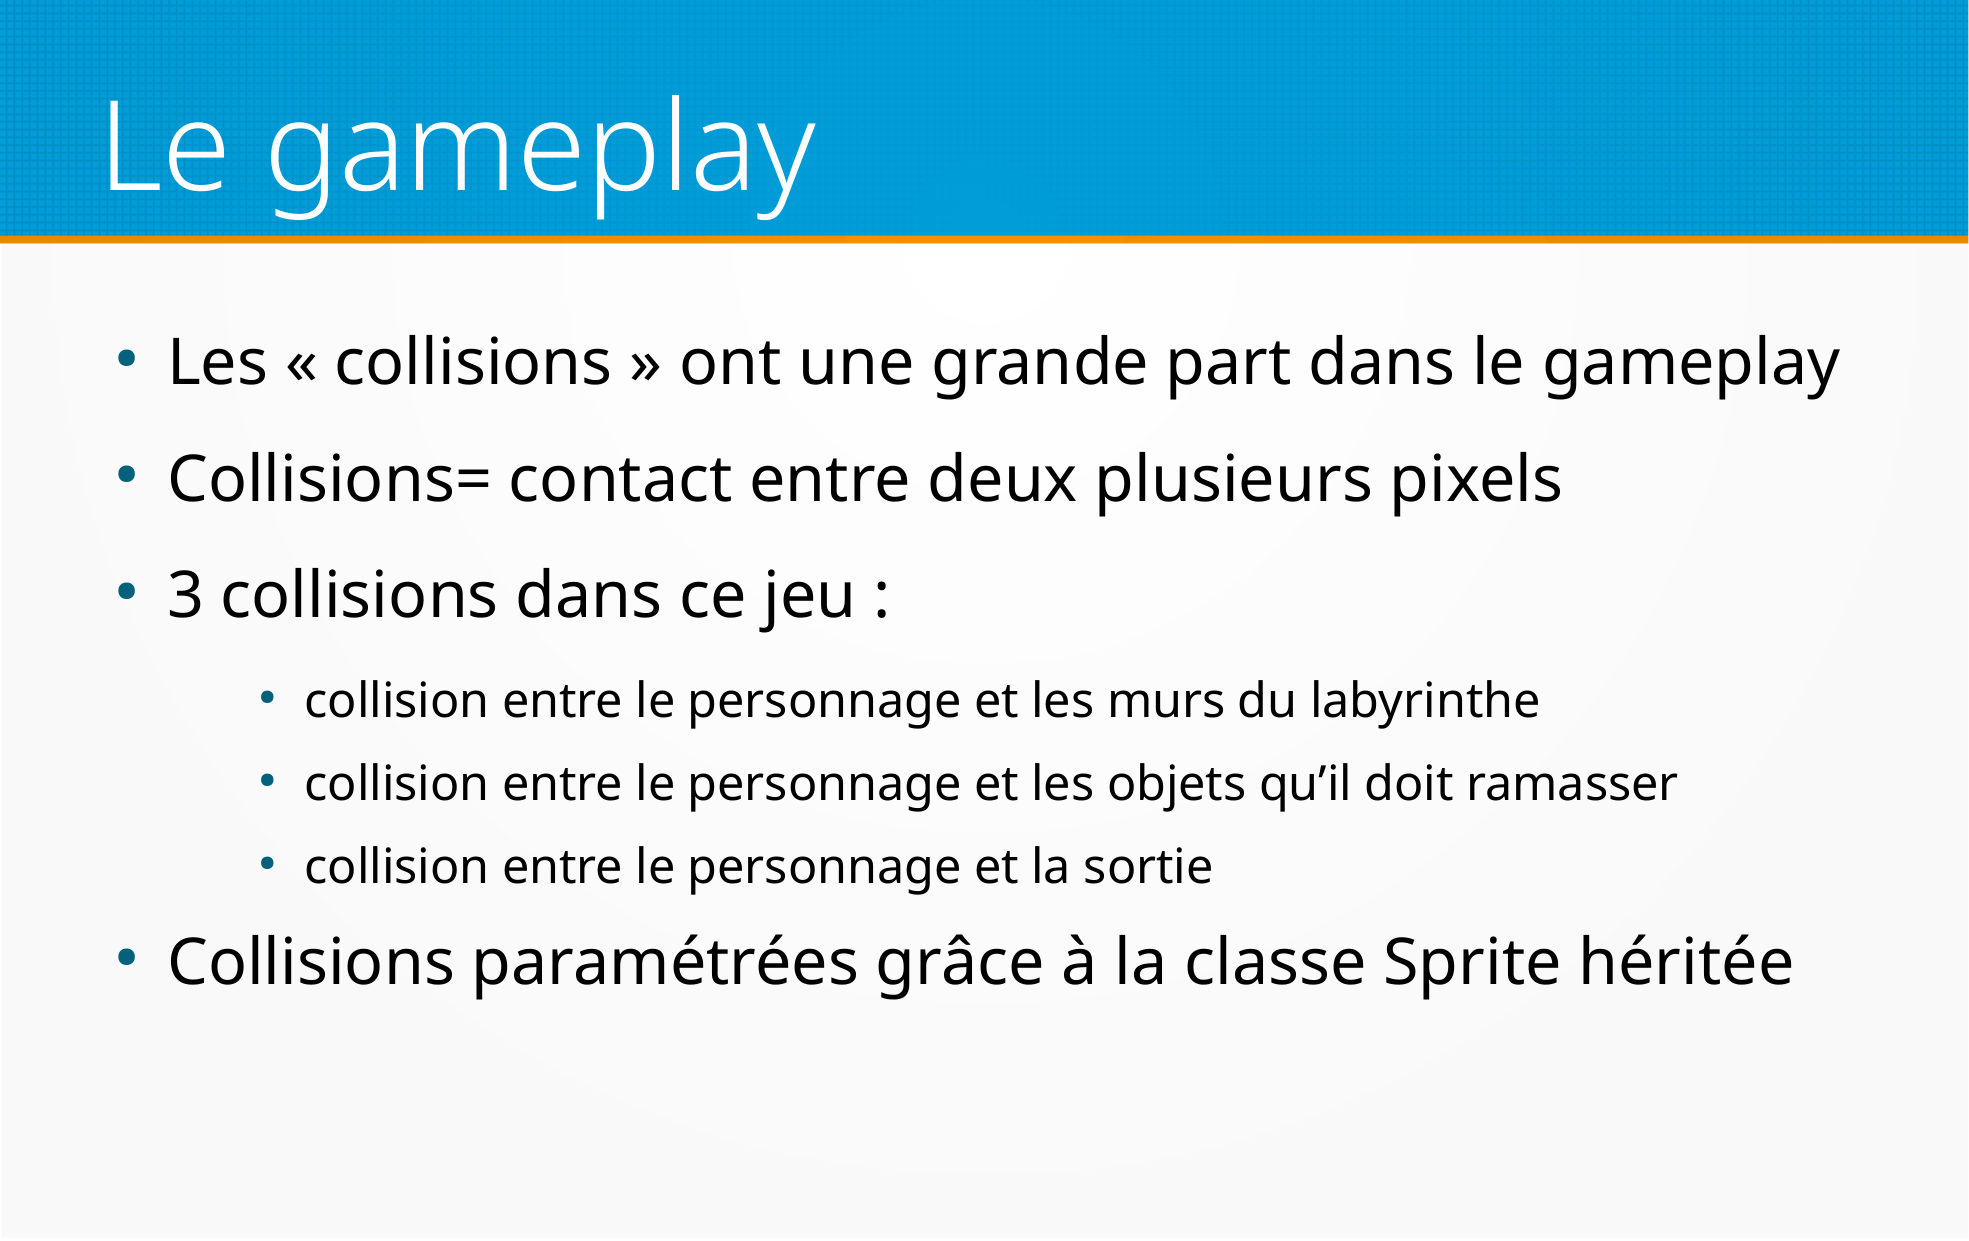

# Le gameplay
Les « collisions » ont une grande part dans le gameplay
Collisions= contact entre deux plusieurs pixels
3 collisions dans ce jeu :
collision entre le personnage et les murs du labyrinthe
collision entre le personnage et les objets qu’il doit ramasser
collision entre le personnage et la sortie
Collisions paramétrées grâce à la classe Sprite héritée